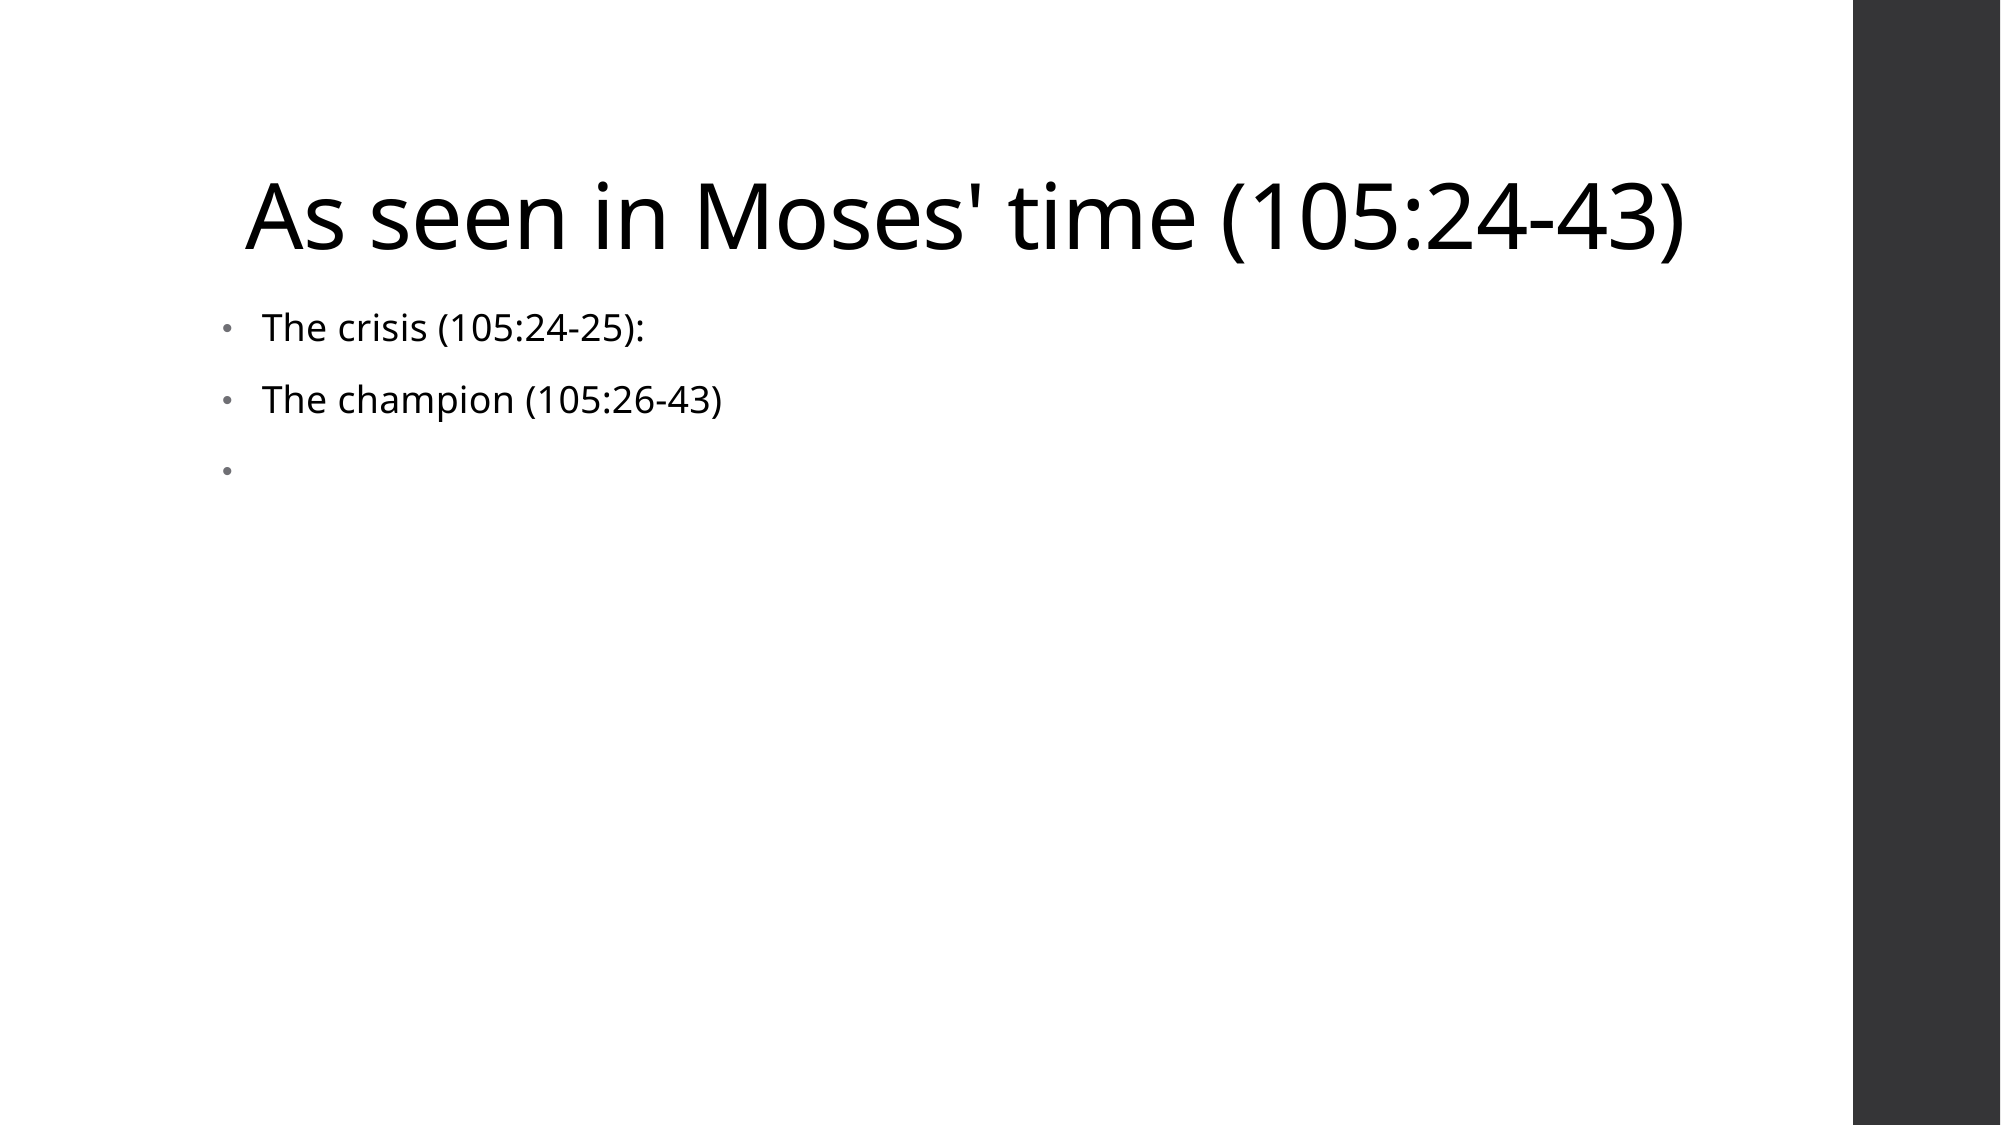

# As seen in Moses' time (105:24-43)
 The crisis (105:24-25):
 The champion (105:26-43)